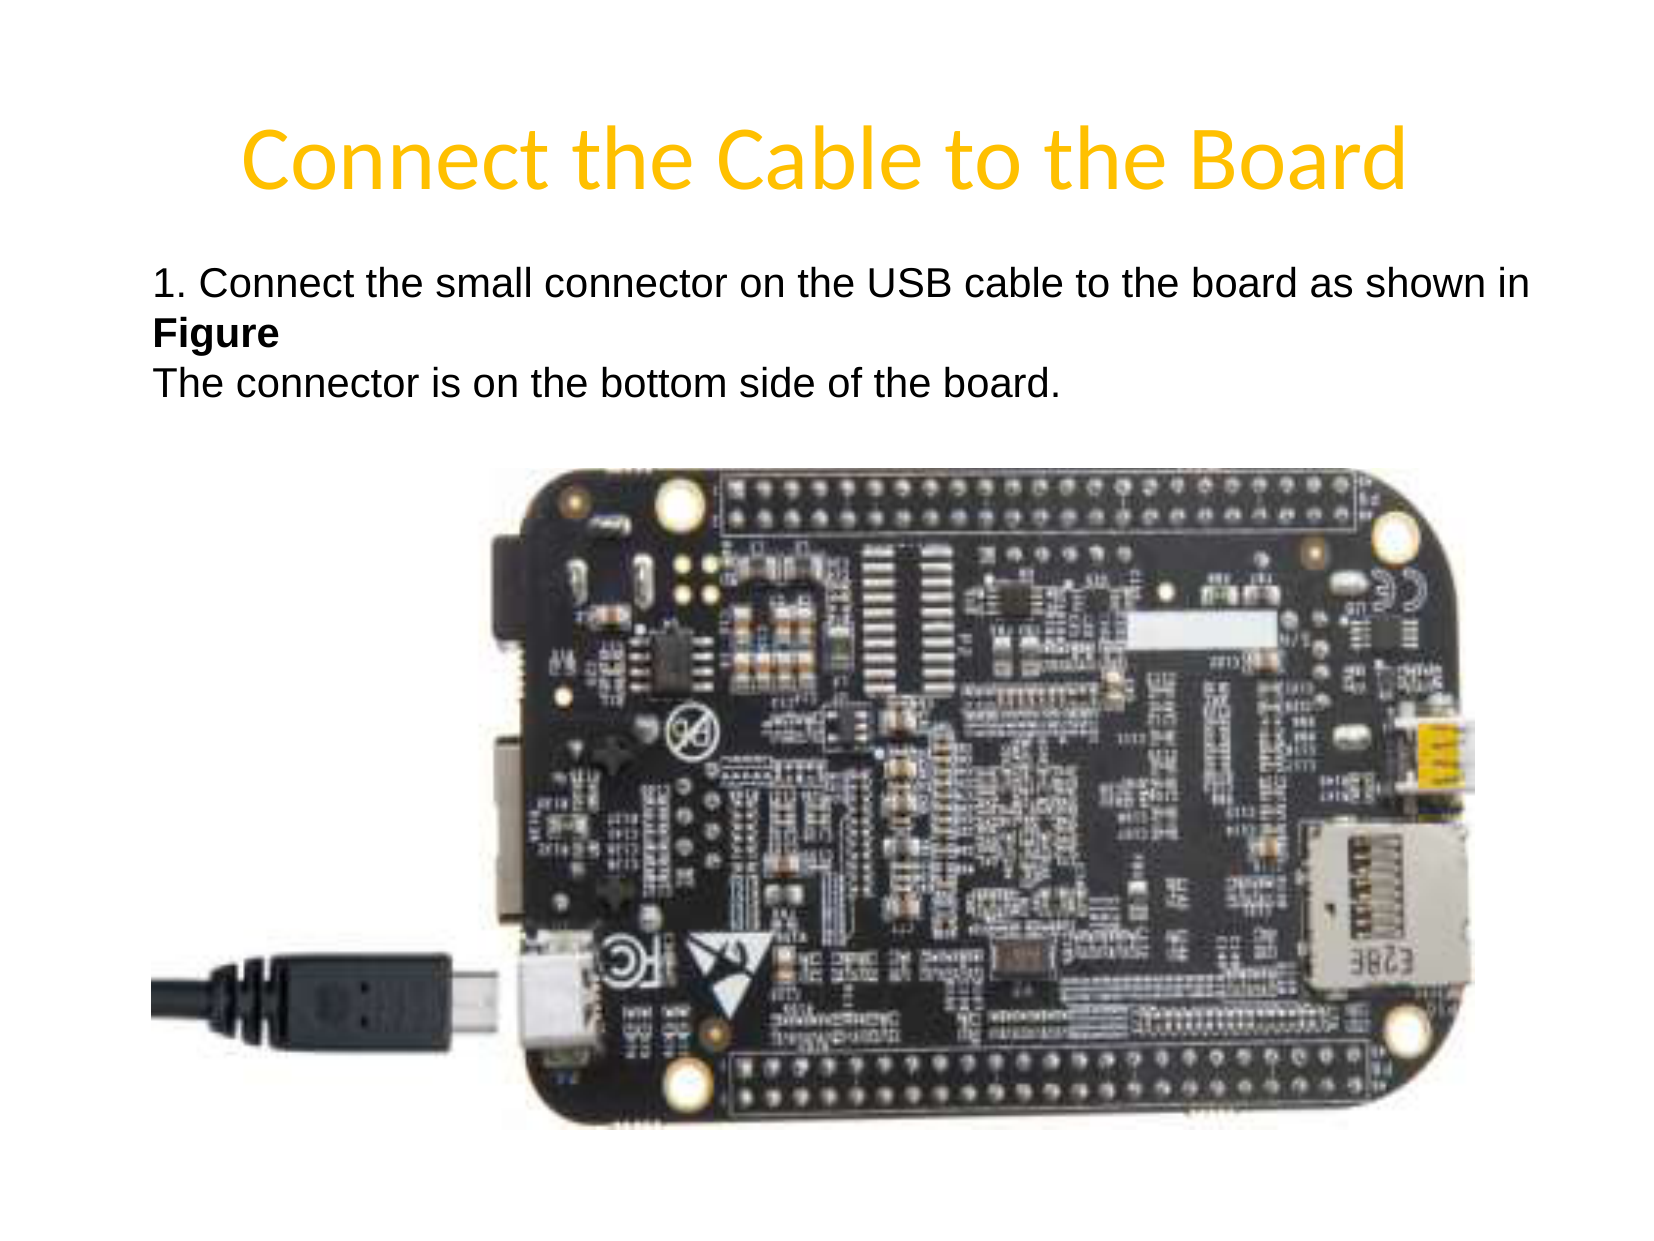

# Connect the Cable to the Board
1. Connect the small connector on the USB cable to the board as shown in Figure
The connector is on the bottom side of the board.